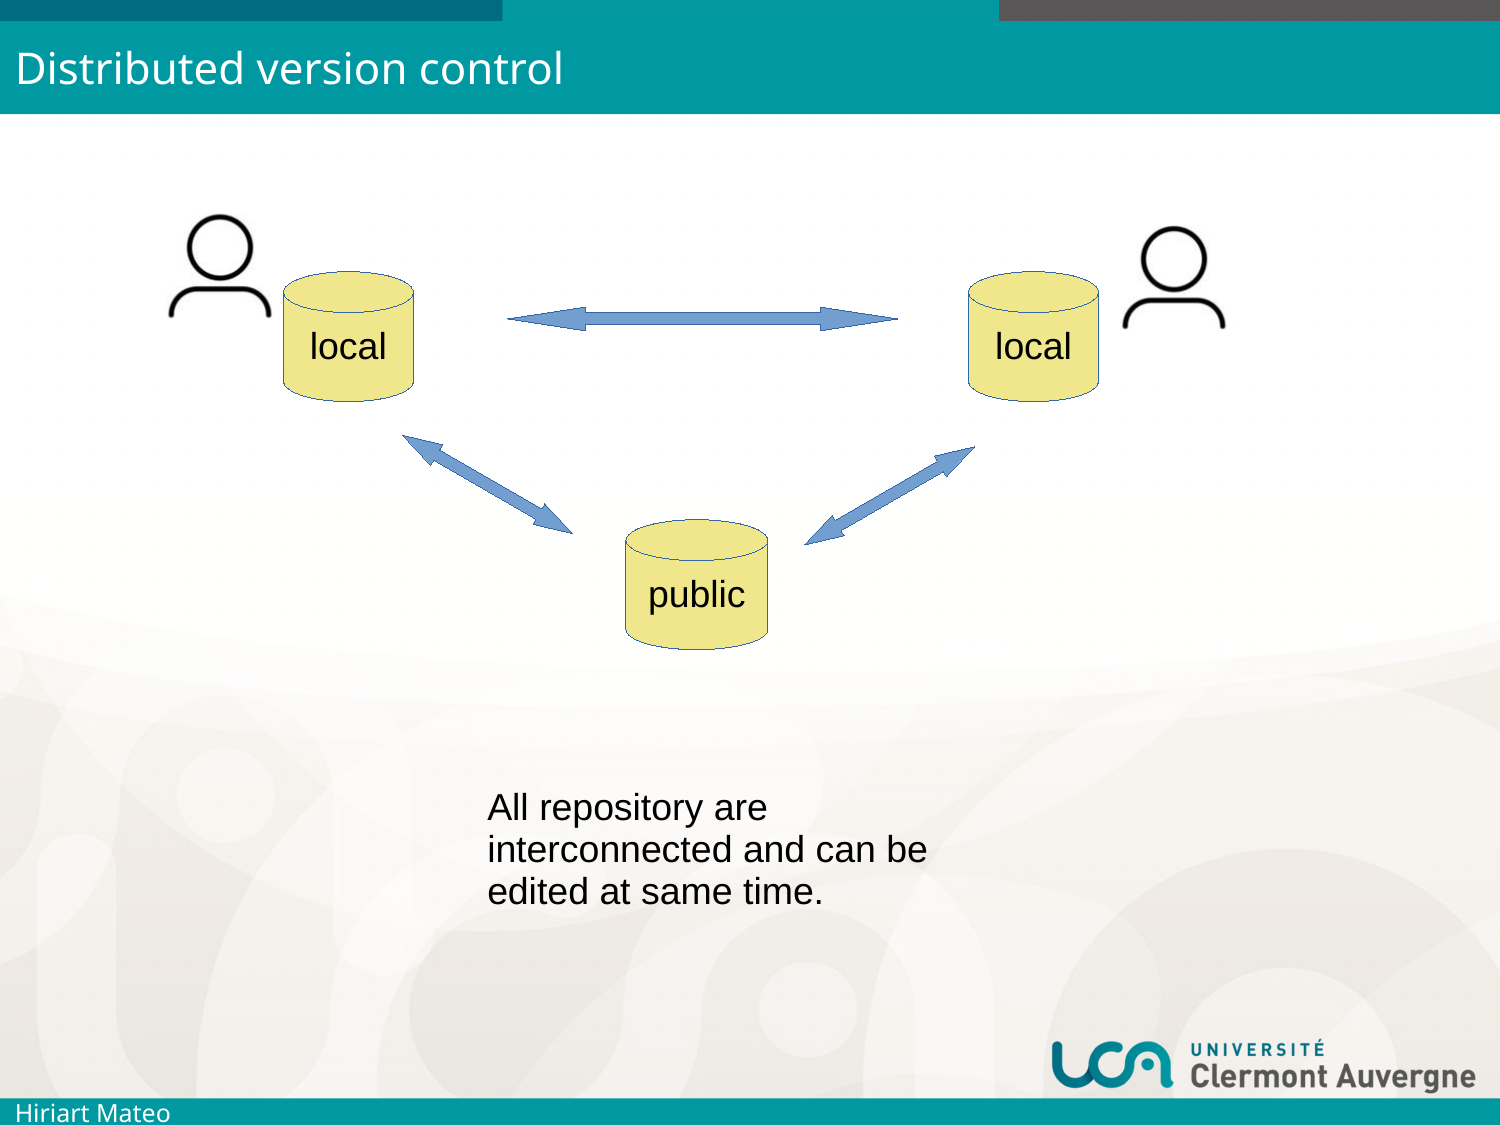

Distributed version control
local
local
public
All repository are interconnected and can be edited at same time.
Hiriart Mateo